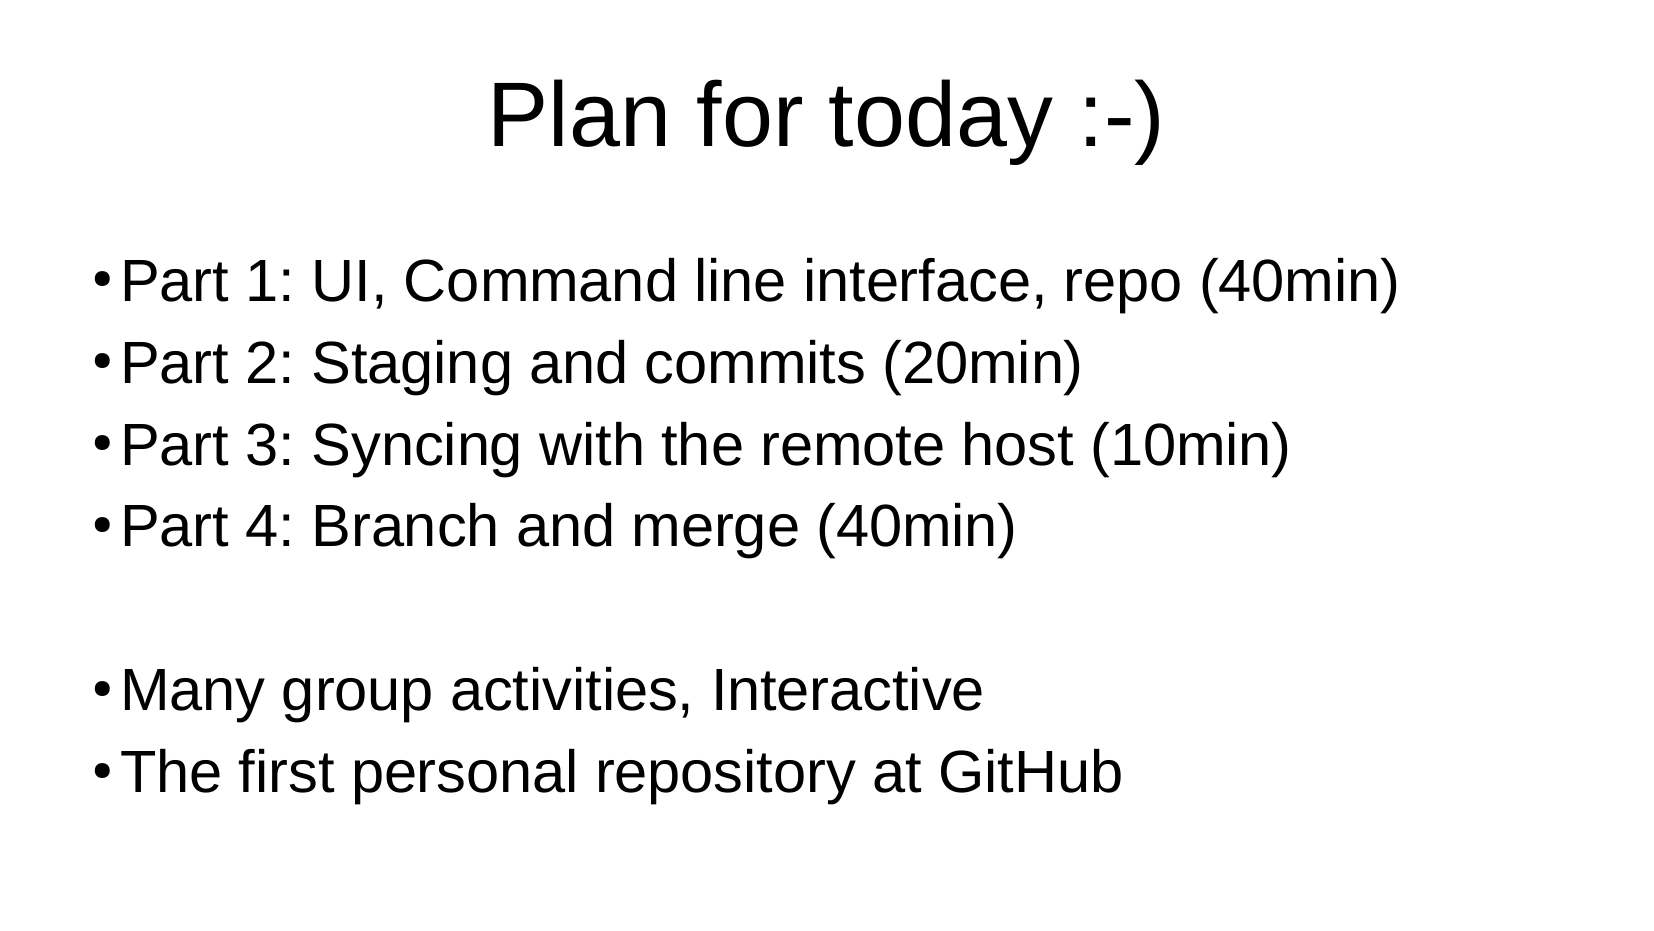

# Plan for today :-)
Part 1: UI, Command line interface, repo (40min)
Part 2: Staging and commits (20min)
Part 3: Syncing with the remote host (10min)
Part 4: Branch and merge (40min)
Many group activities, Interactive
The first personal repository at GitHub